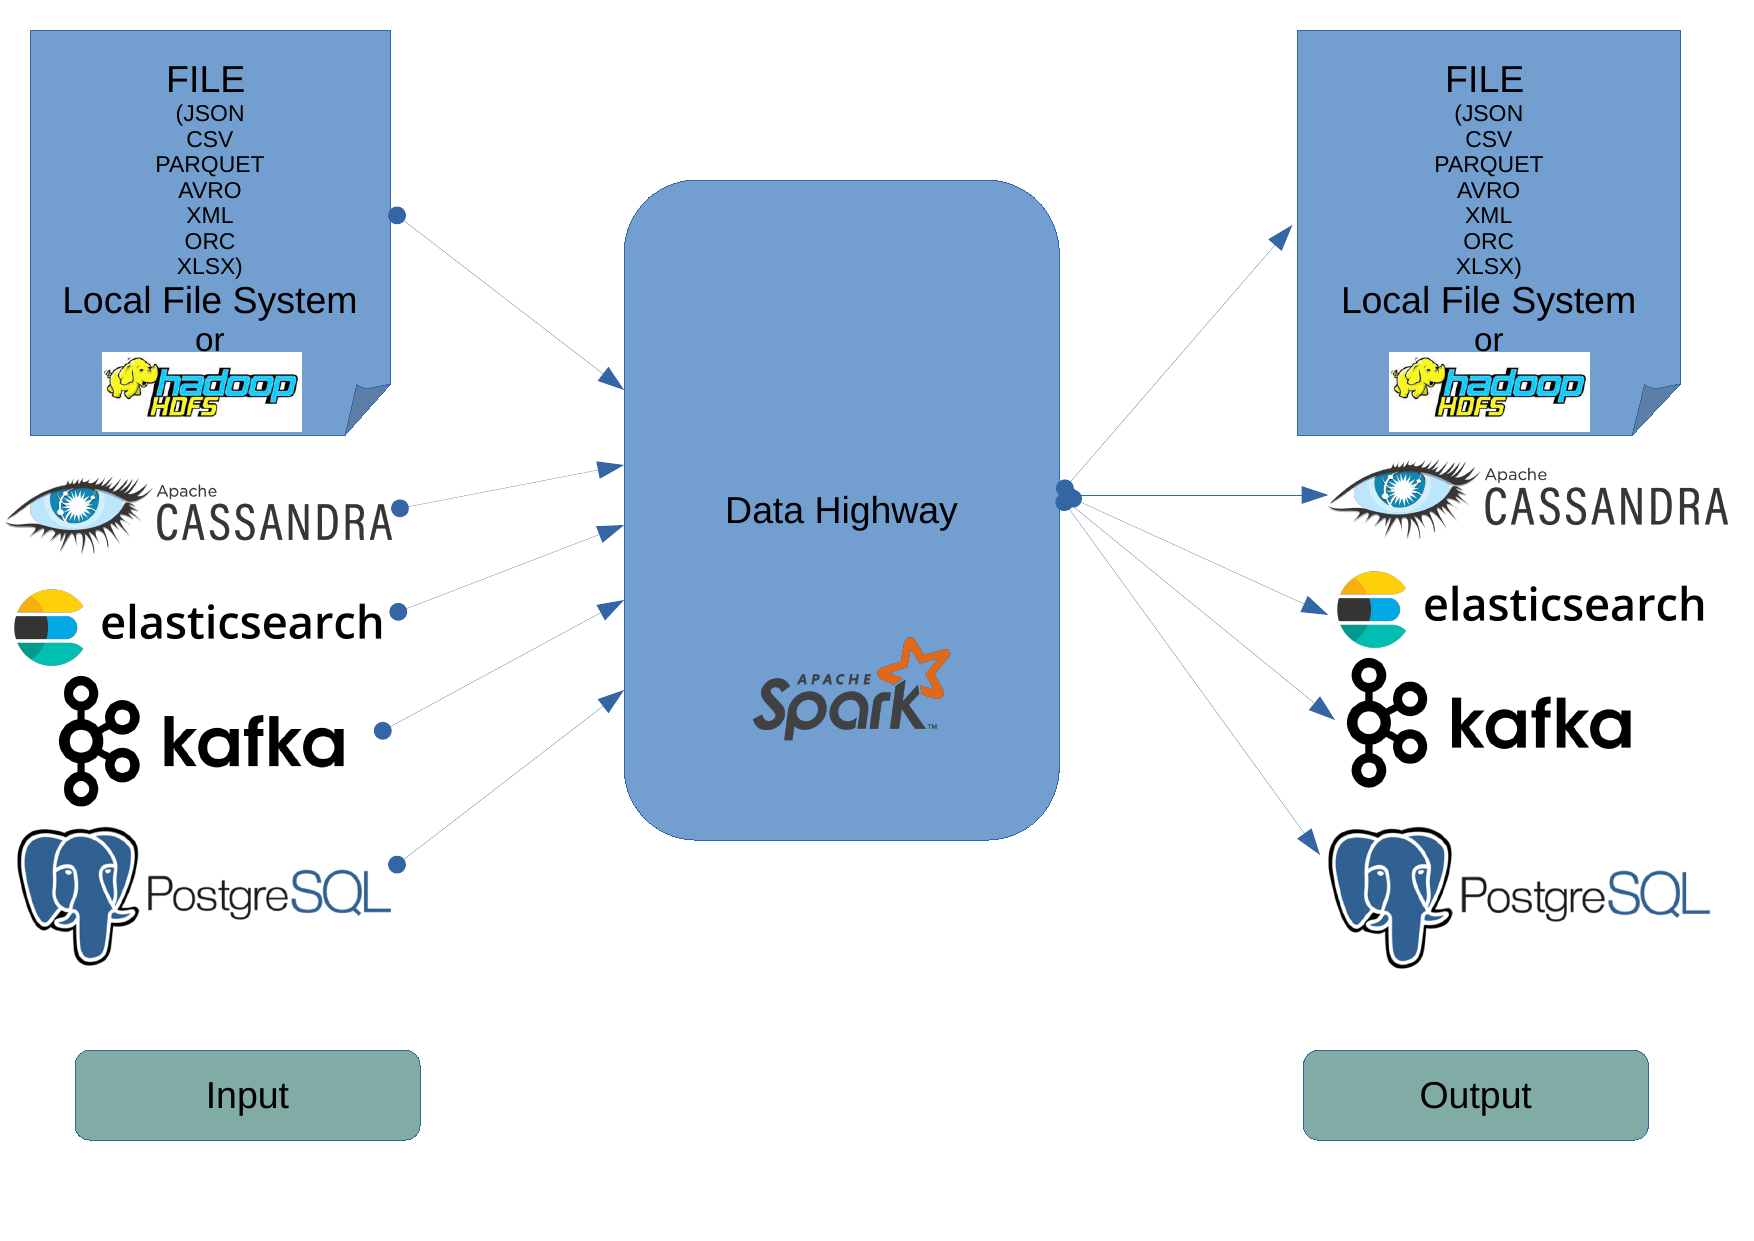

FILE
(JSON
CSV
PARQUET
AVRO
XML
ORC
XLSX)
Local File System
or
FILE
(JSON
CSV
PARQUET
AVRO
XML
ORC
XLSX)
Local File System
or
Data Highway
Input
Output